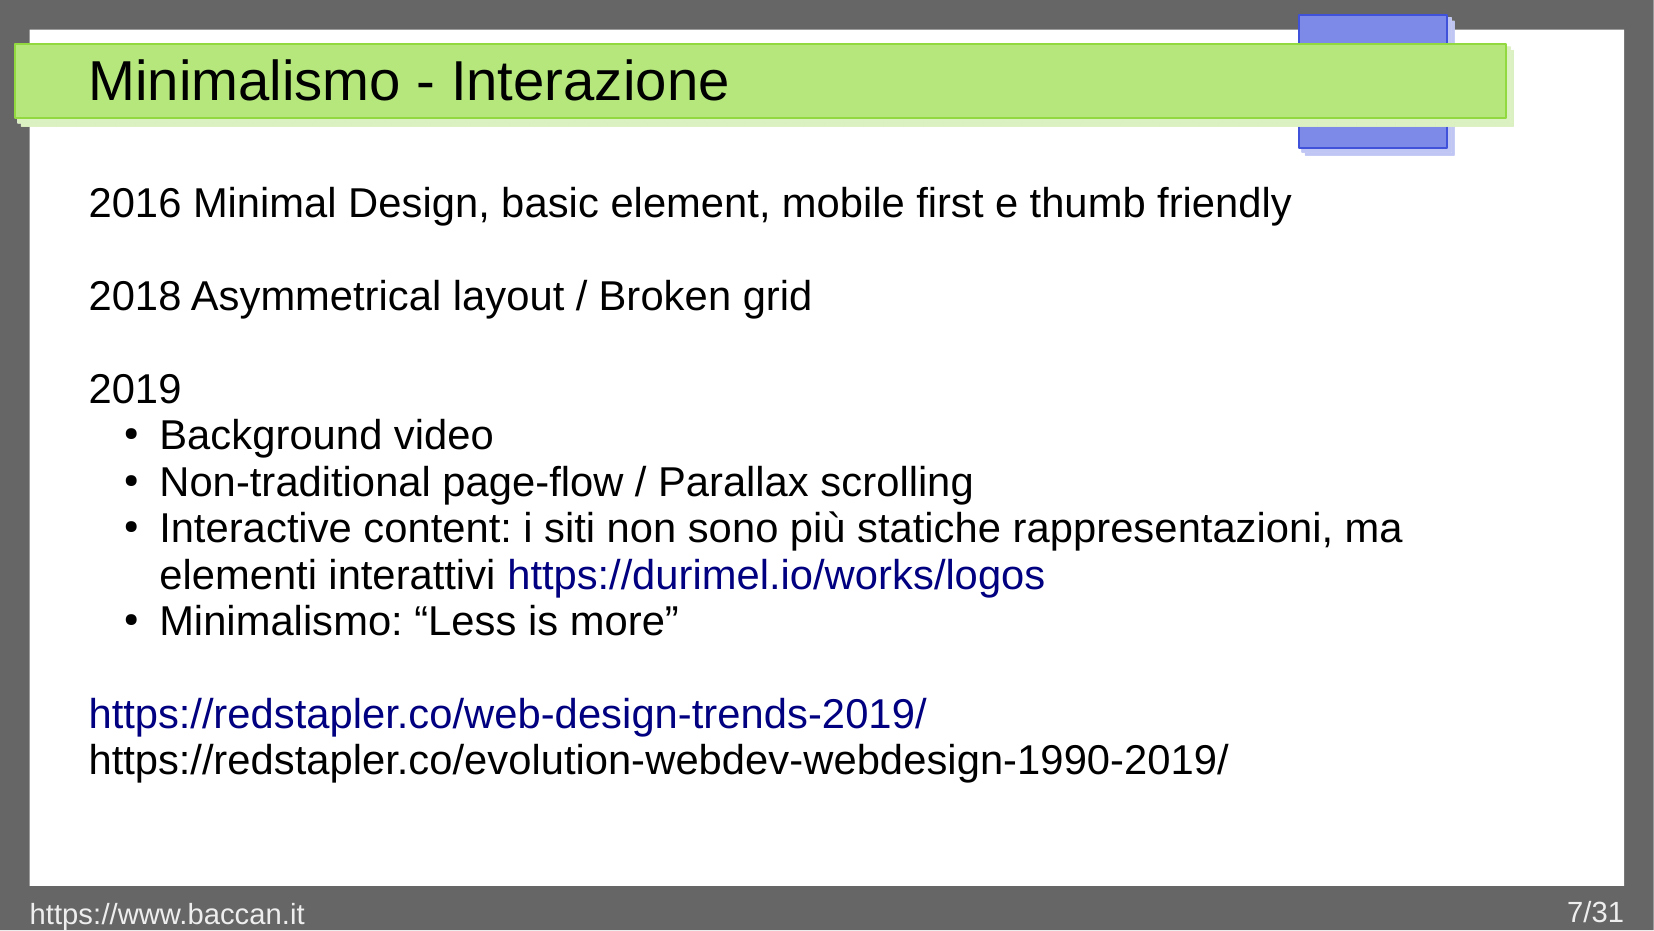

# Minimalismo - Interazione
2016 Minimal Design, basic element, mobile first e thumb friendly
2018 Asymmetrical layout / Broken grid
2019
Background video
Non-traditional page-flow / Parallax scrolling
Interactive content: i siti non sono più statiche rappresentazioni, ma elementi interattivi https://durimel.io/works/logos
Minimalismo: “Less is more”
https://redstapler.co/web-design-trends-2019/
https://redstapler.co/evolution-webdev-webdesign-1990-2019/
7
https://www.baccan.it